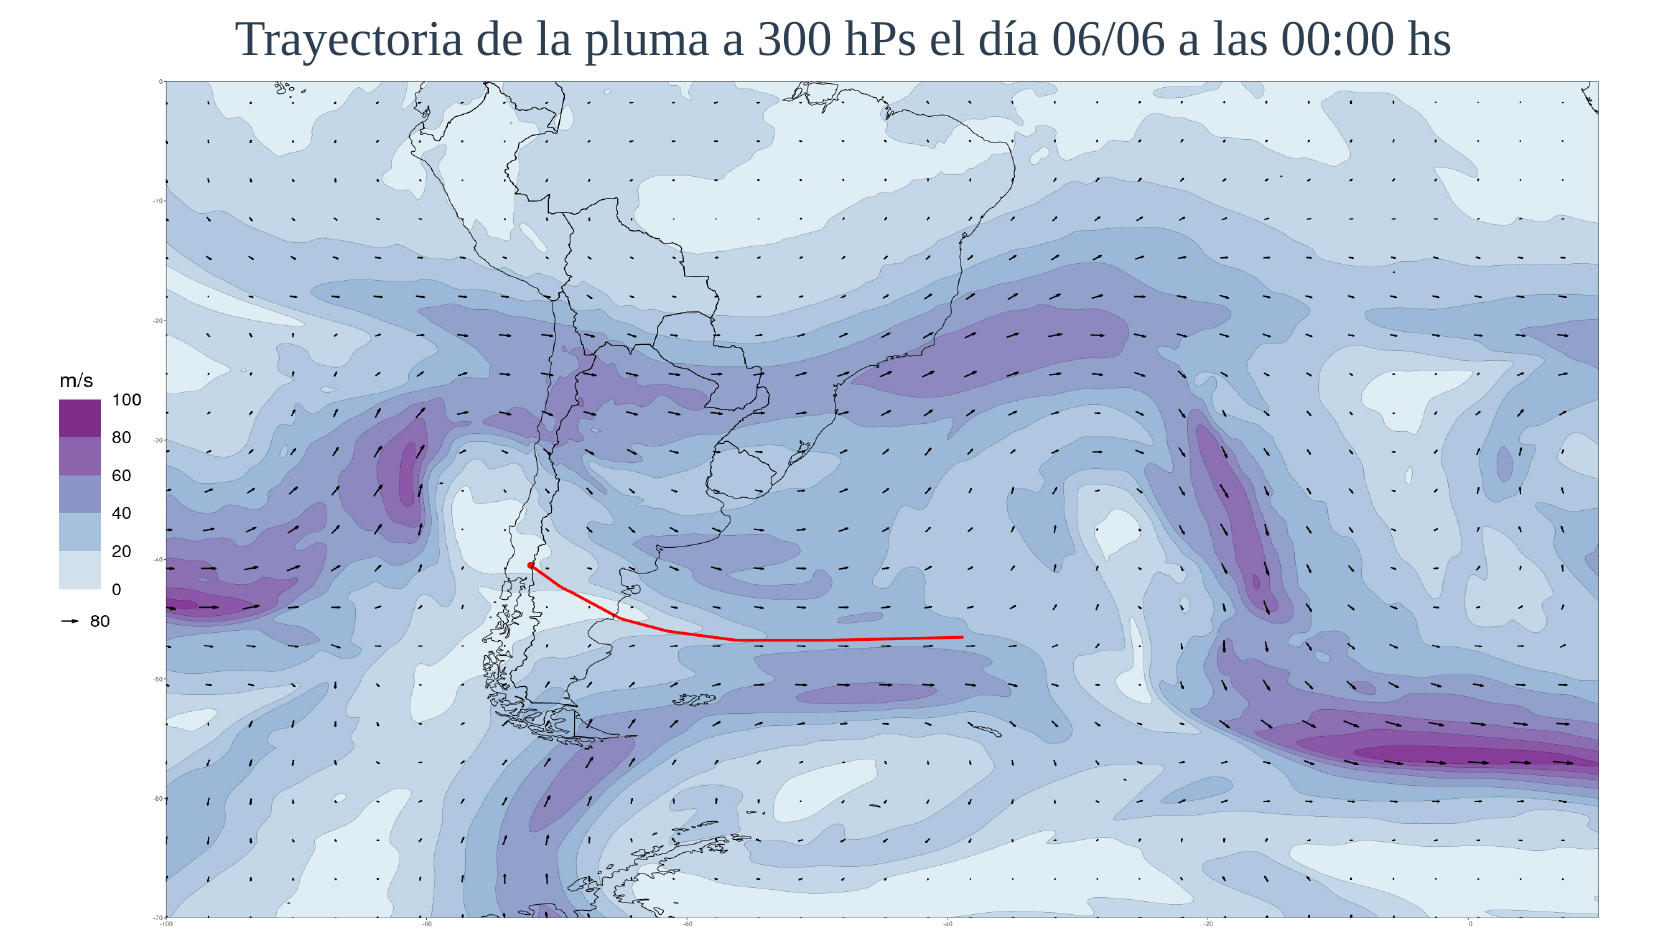

Trayectoria de la pluma a 300 hPs el día 06/06 a las 00:00 hs
26